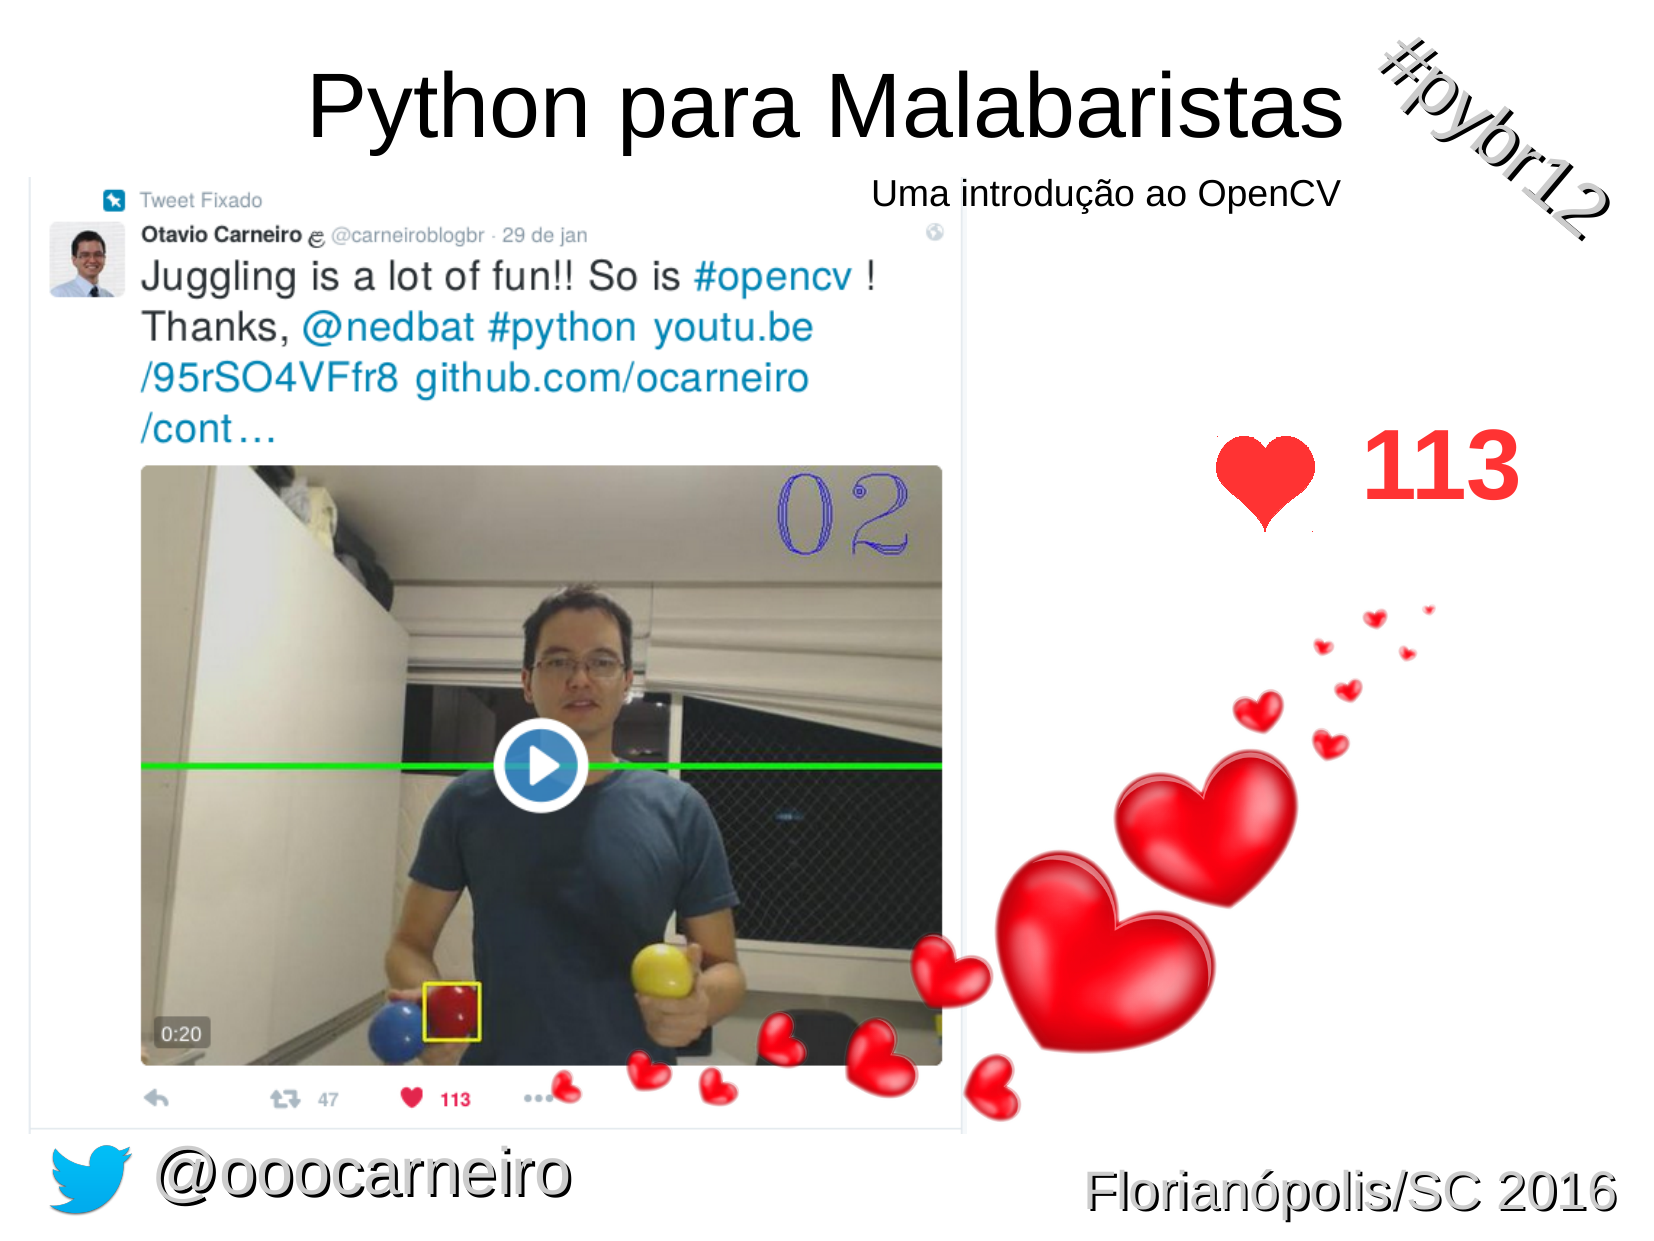

# Python para Malabaristas
#pybr12
Uma introdução ao OpenCV
113
@ooocarneiro
Florianópolis/SC 2016